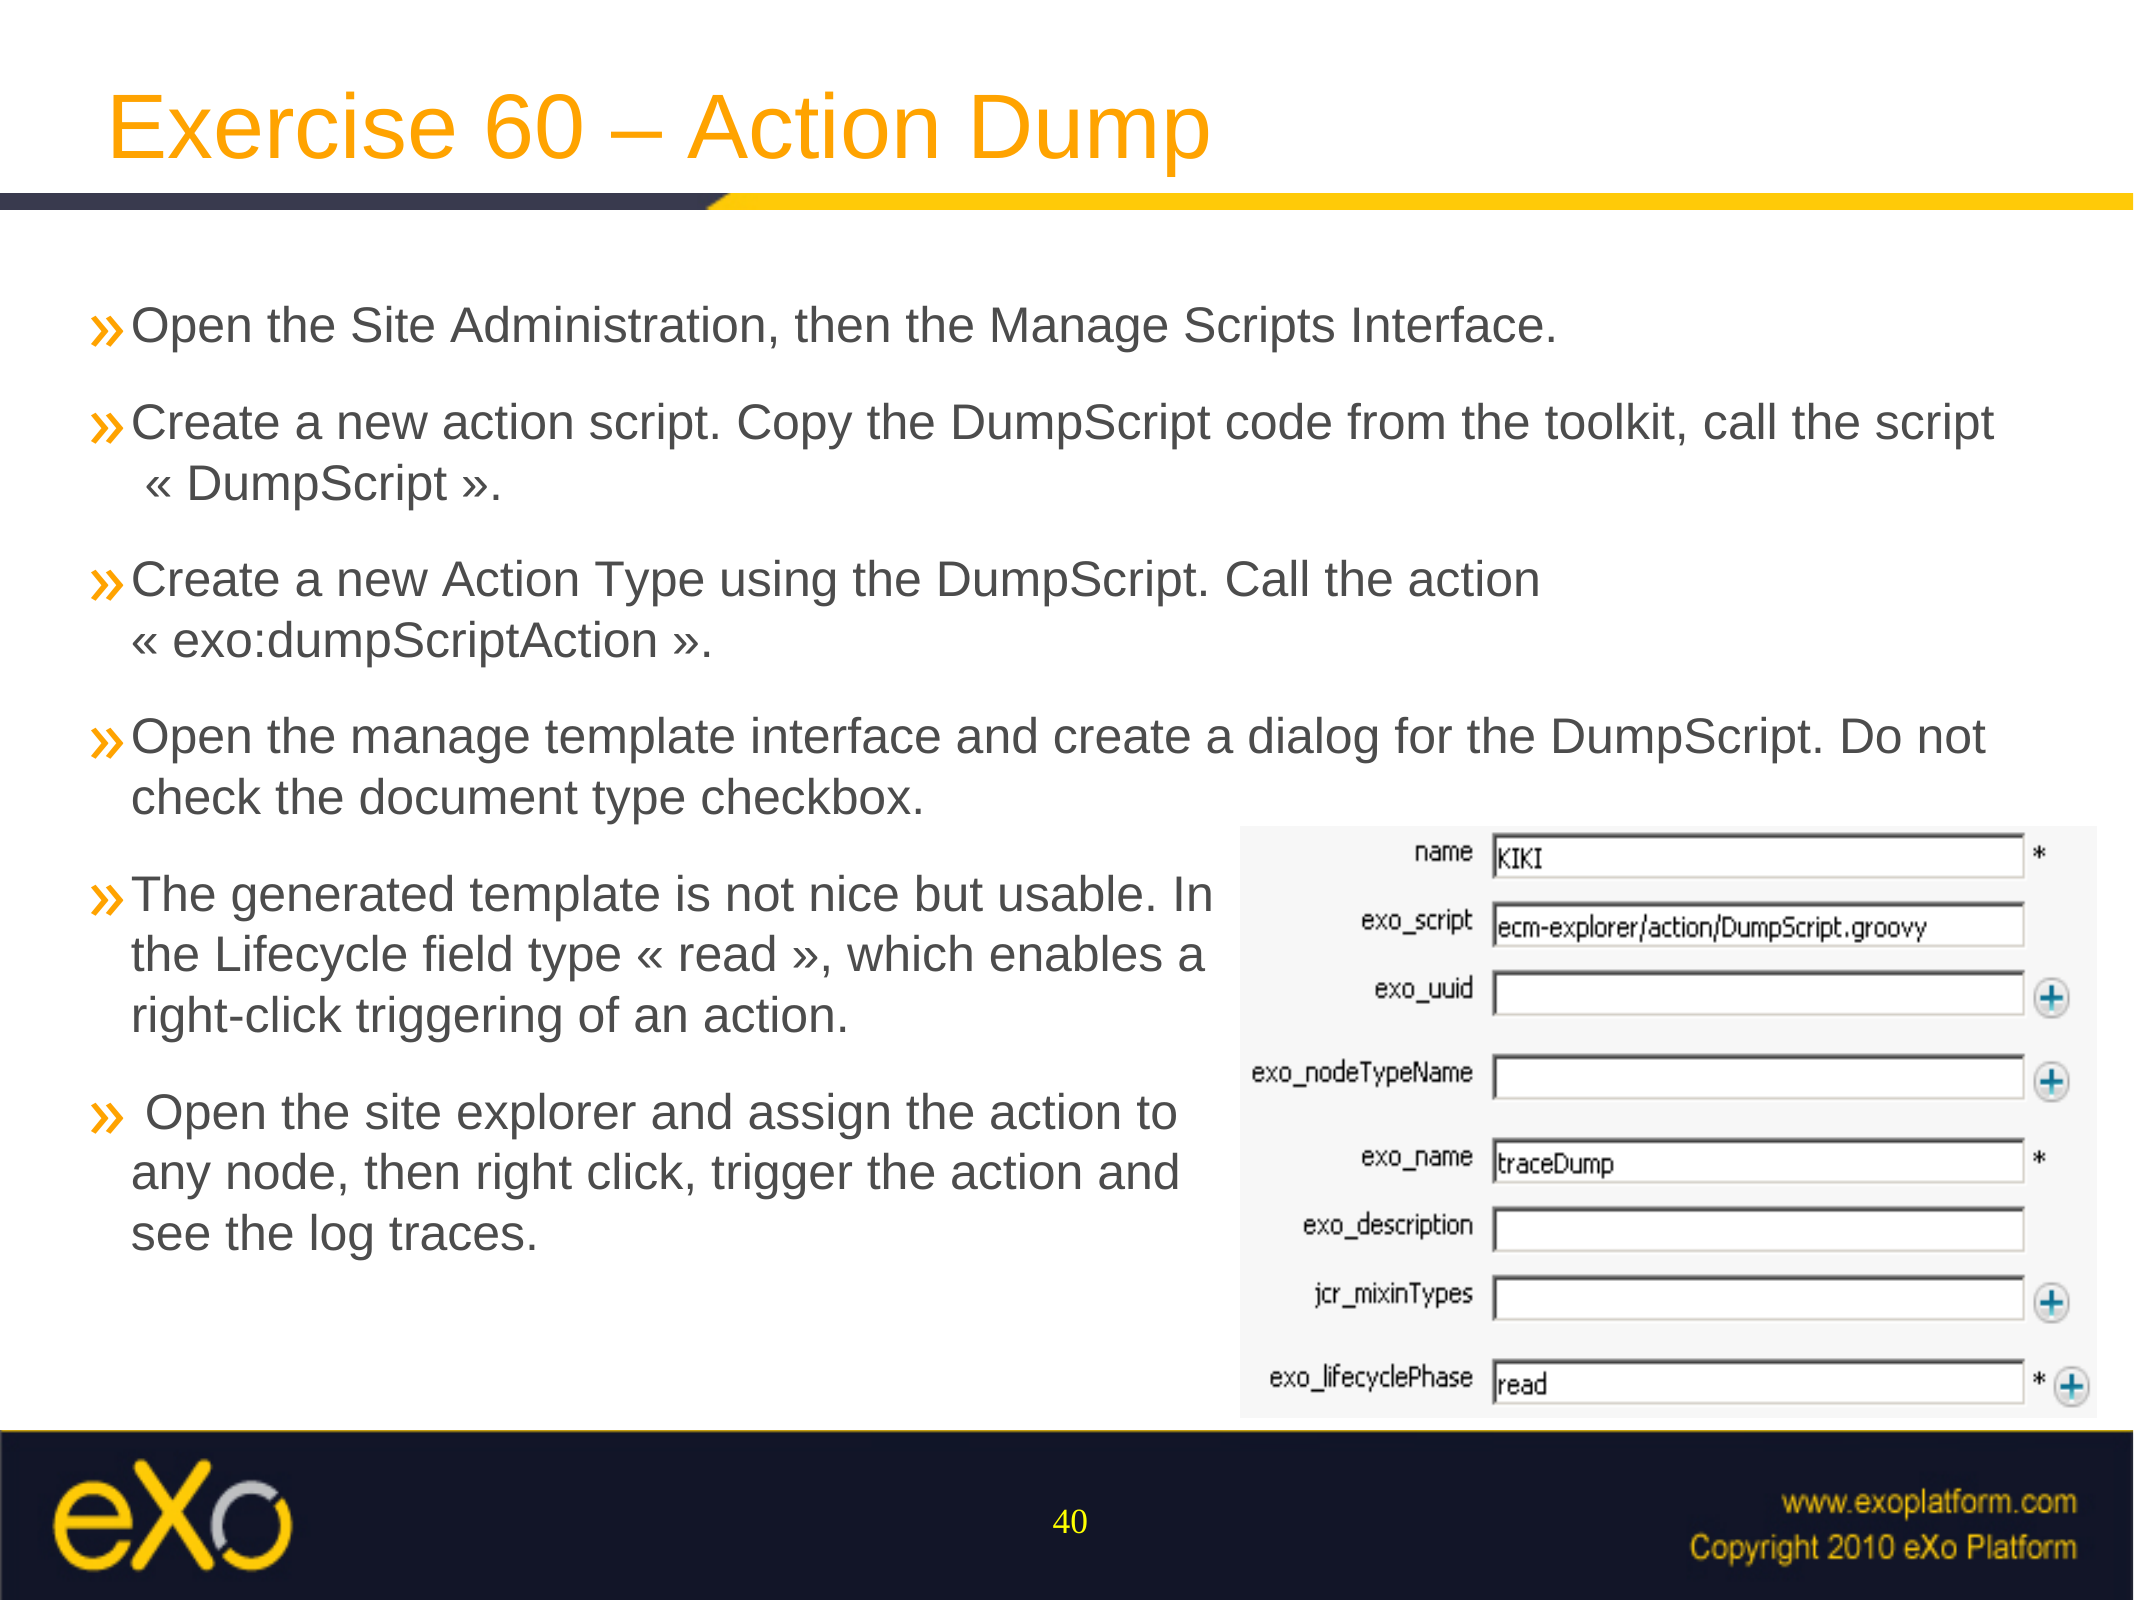

Exercise 60 – Action Dump
Open the Site Administration, then the Manage Scripts Interface.
Create a new action script. Copy the DumpScript code from the toolkit, call the script « DumpScript ».
Create a new Action Type using the DumpScript. Call the action « exo:dumpScriptAction ».
Open the manage template interface and create a dialog for the DumpScript. Do not check the document type checkbox.
The generated template is not nice but usable. In
the Lifecycle field type « read », which enables a
right-click triggering of an action.
 Open the site explorer and assign the action to
any node, then right click, trigger the action and
see the log traces.